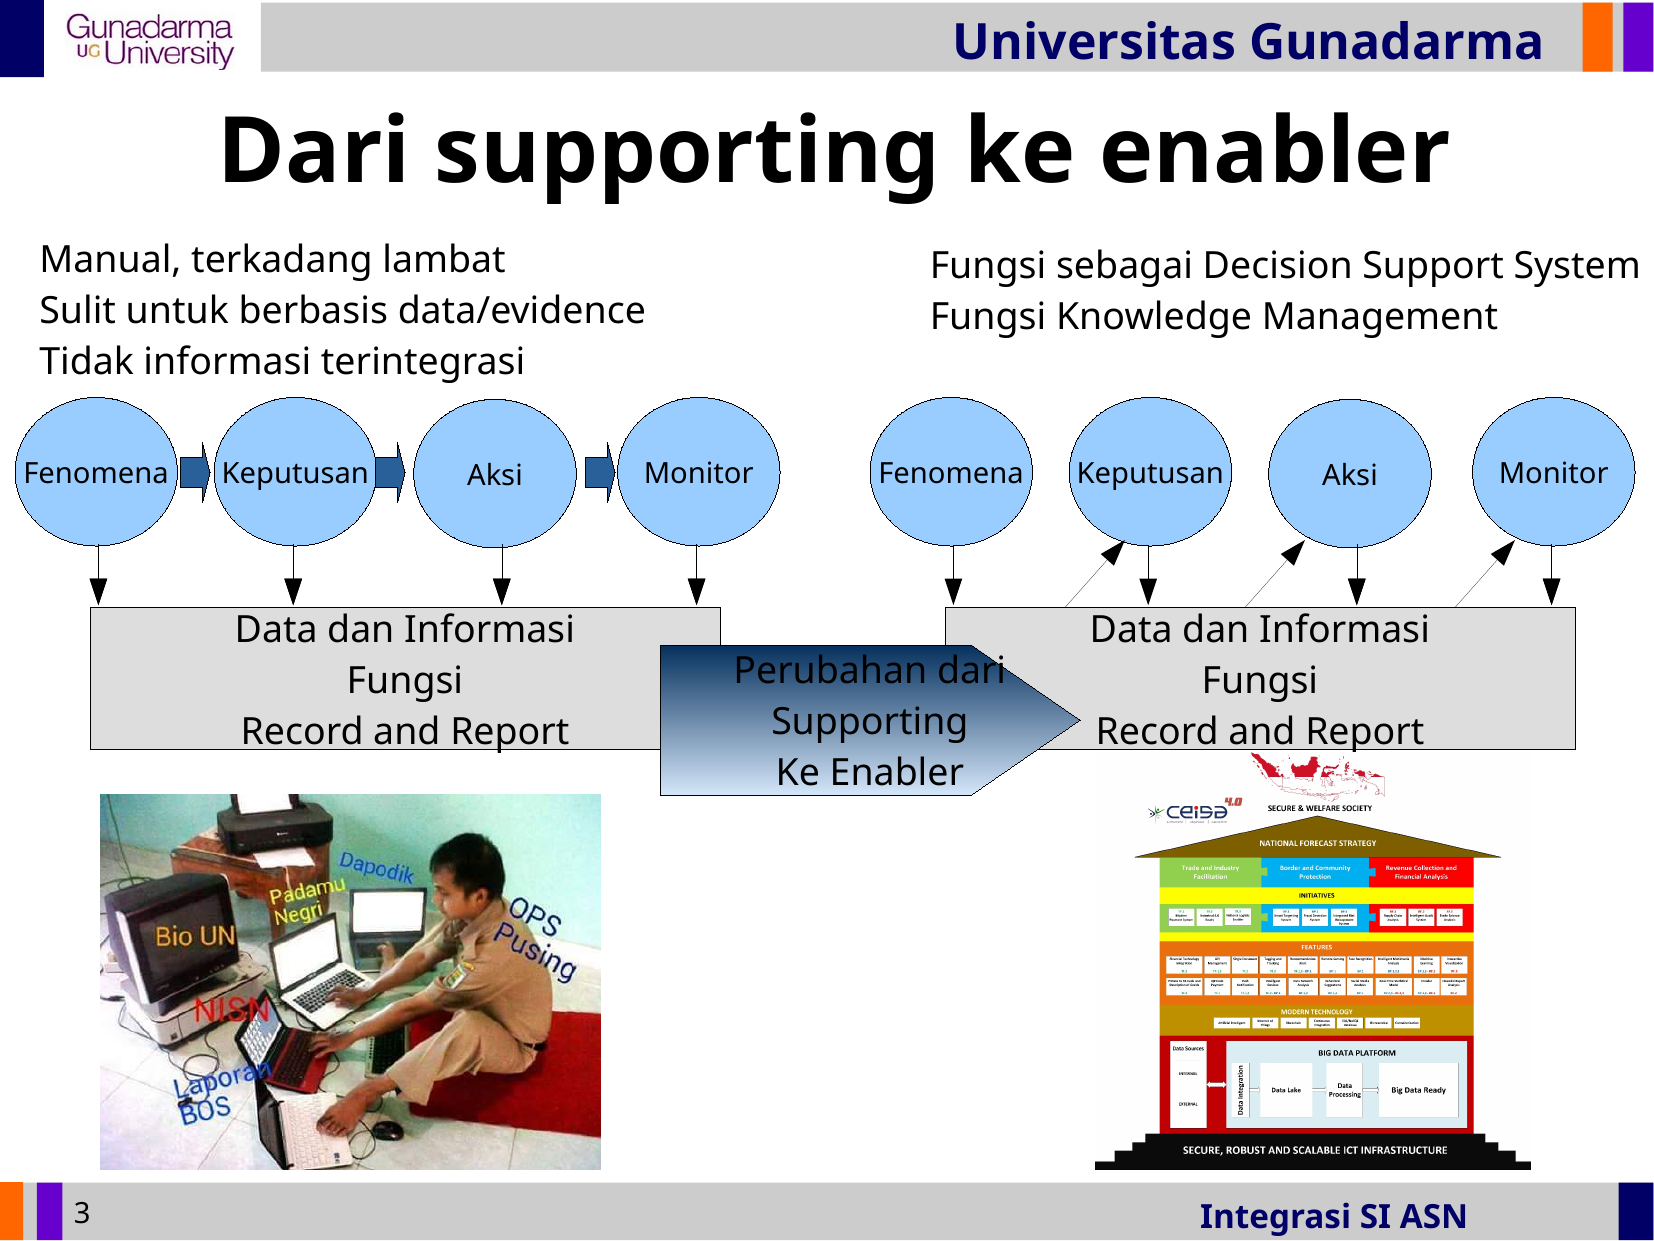

# Dari supporting ke enabler
Manual, terkadang lambat
Sulit untuk berbasis data/evidence
Tidak informasi terintegrasi
Fungsi sebagai Decision Support System
Fungsi Knowledge Management
Fenomena
Fenomena
Keputusan
Keputusan
Monitor
Monitor
Fenomena
Fenomena
Keputusan
Keputusan
Monitor
Monitor
Aksi
Aksi
Aksi
Aksi
Data dan Informasi
Fungsi
Record and Report
Data dan Informasi
Fungsi
Record and Report
Perubahan dari
Supporting
Ke Enabler
3